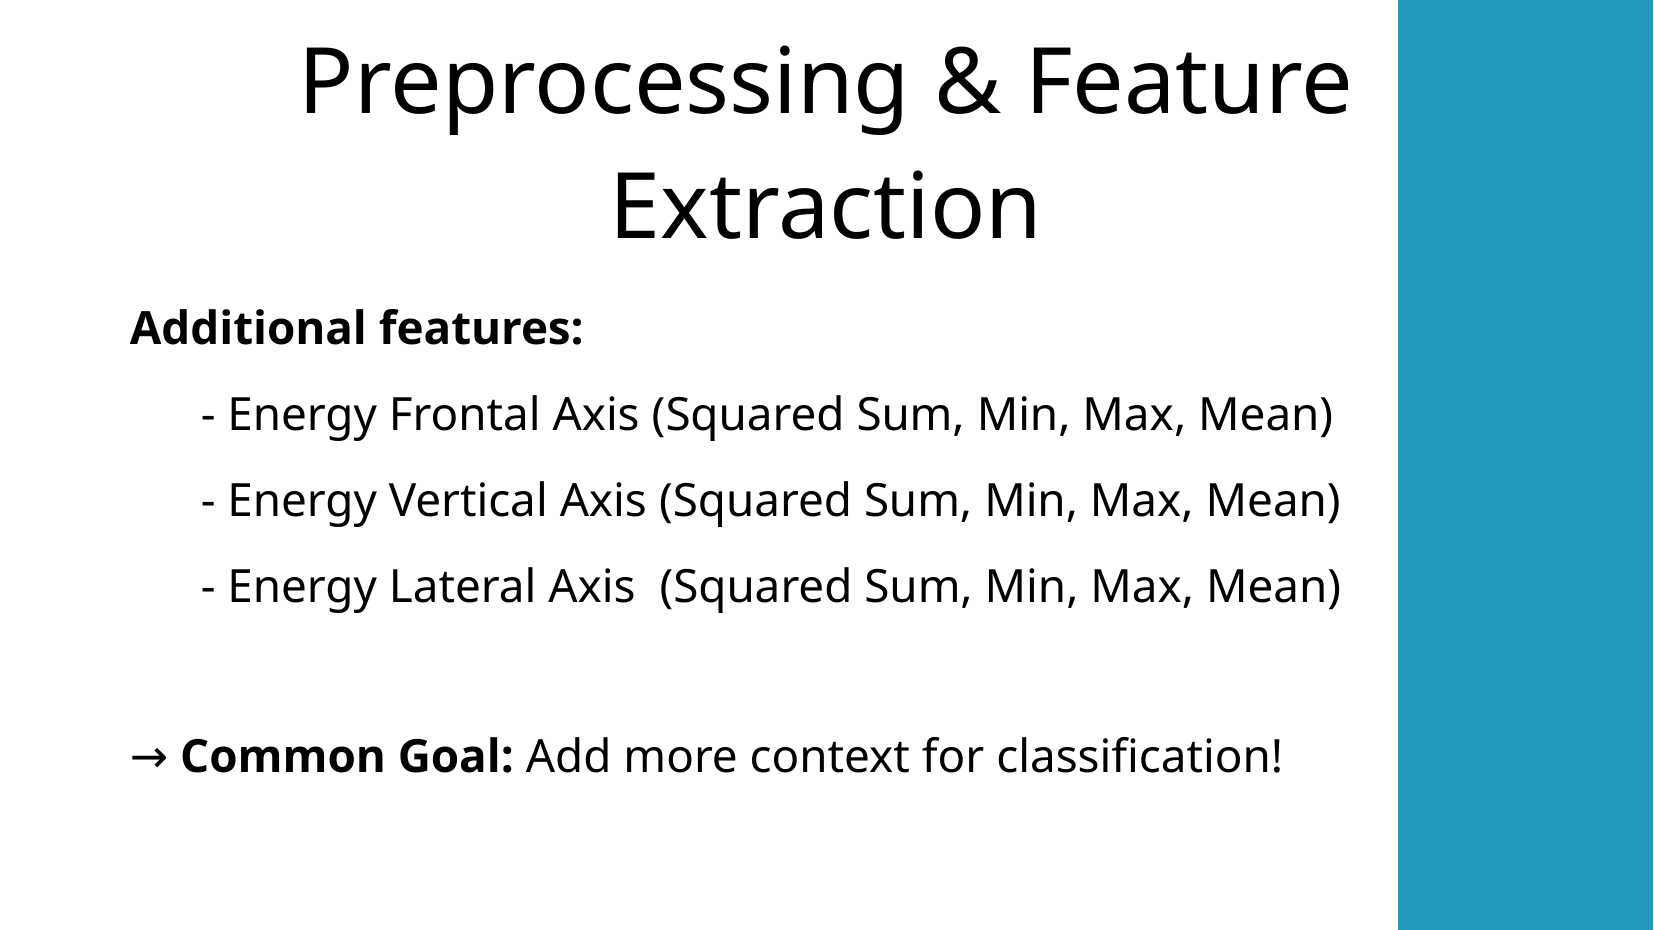

# Preprocessing & Feature Extraction
Additional features:
- Energy Frontal Axis (Squared Sum, Min, Max, Mean)
- Energy Vertical Axis (Squared Sum, Min, Max, Mean)
- Energy Lateral Axis (Squared Sum, Min, Max, Mean)
→ Common Goal: Add more context for classification!